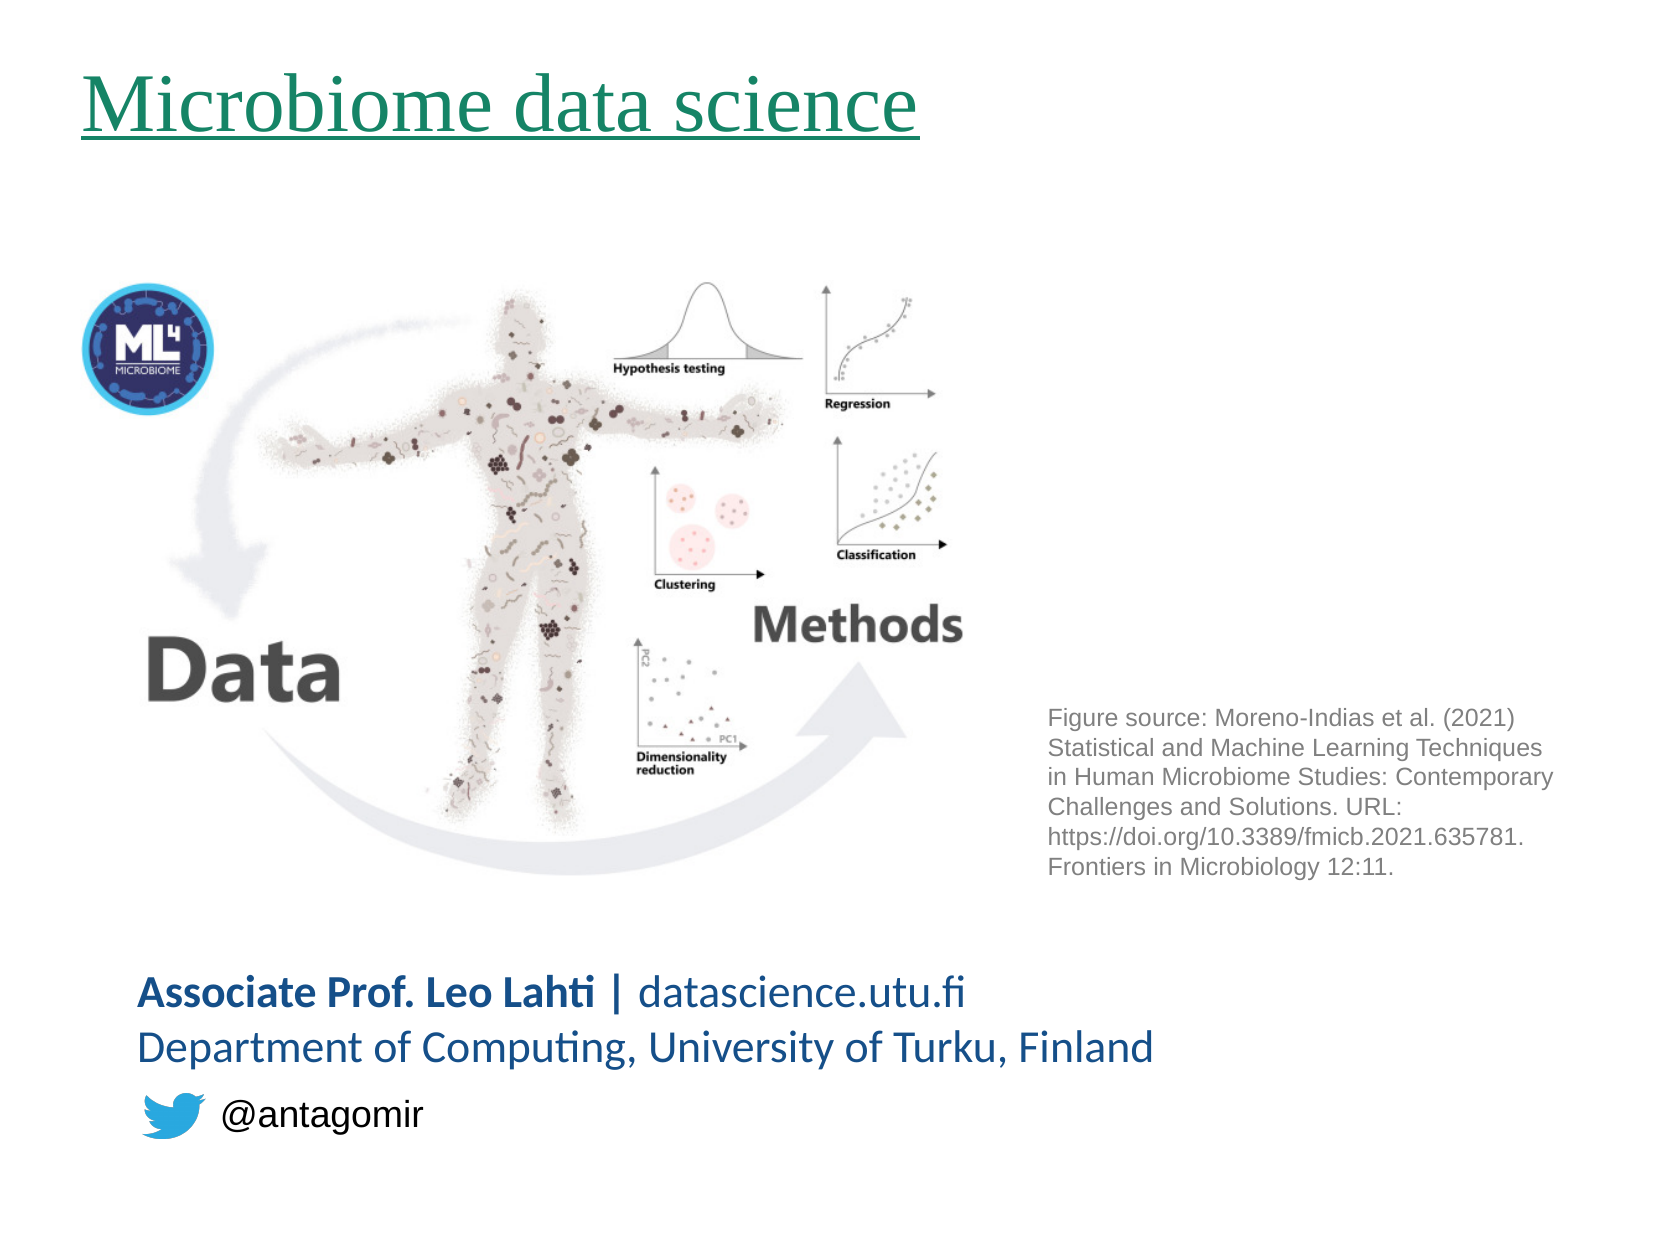

# Microbiome data science
Figure source: Moreno-Indias et al. (2021) Statistical and Machine Learning Techniques in Human Microbiome Studies: Contemporary Challenges and Solutions. URL: https://doi.org/10.3389/fmicb.2021.635781. Frontiers in Microbiology 12:11.
Associate Prof. Leo Lahti | datascience.utu.fi
Department of Computing, University of Turku, Finland
@antagomir